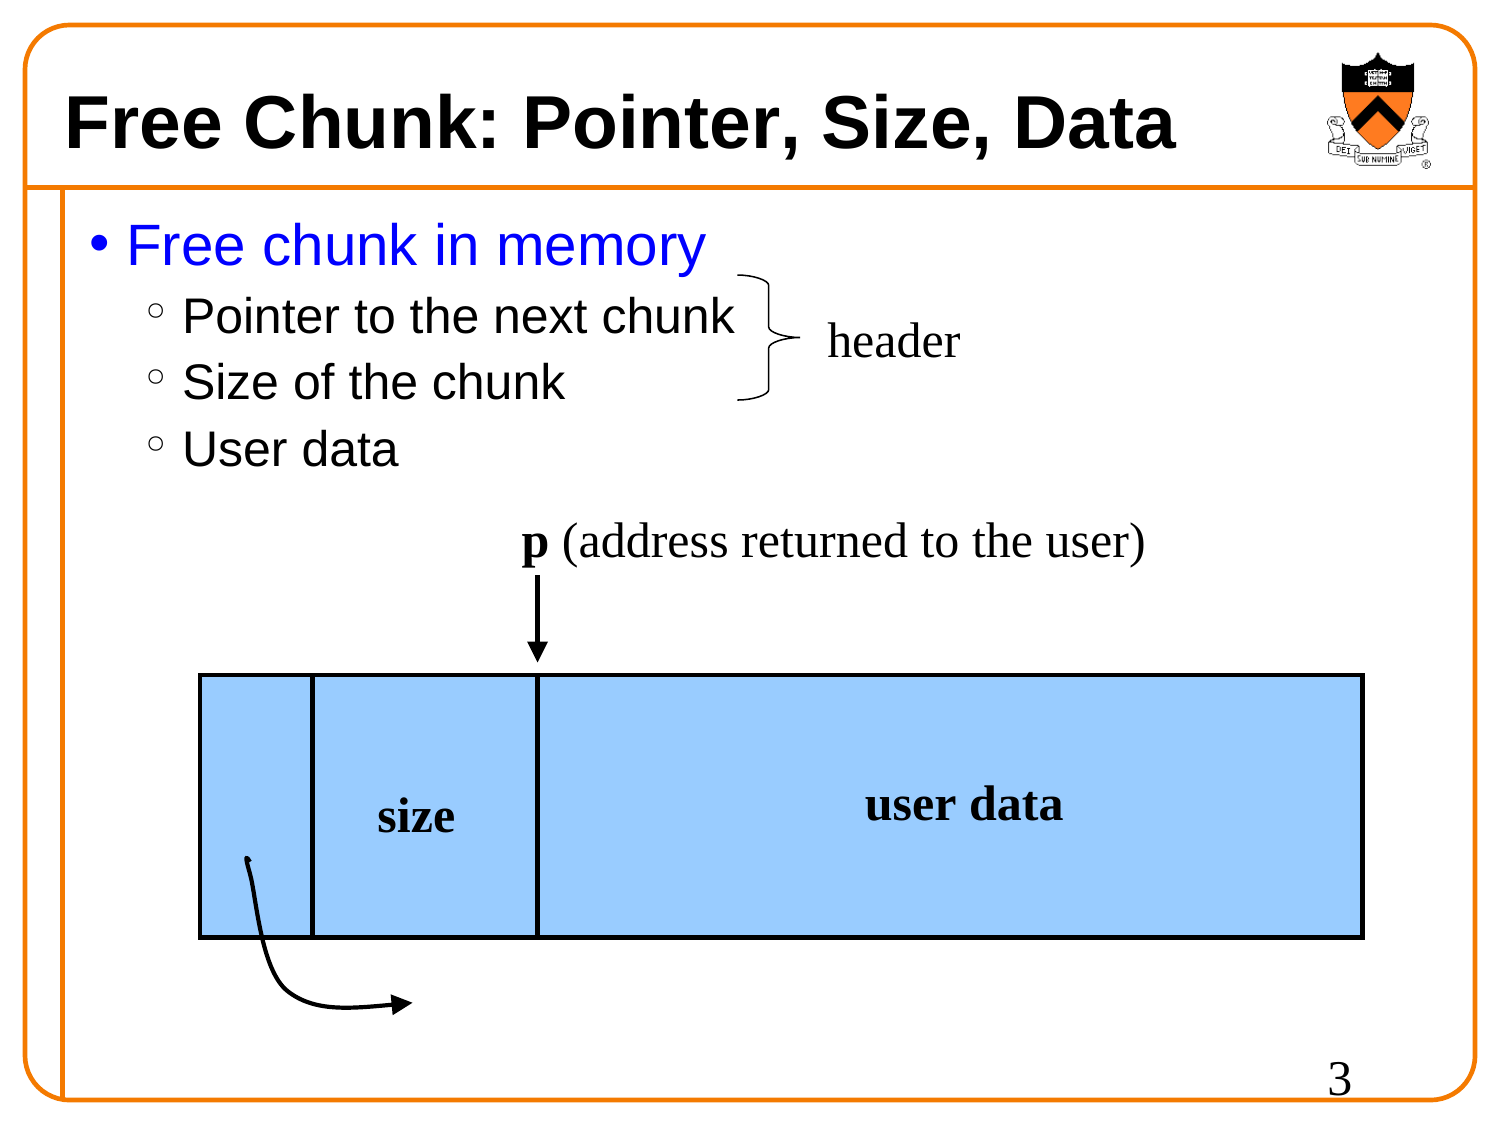

# Free Chunk: Pointer, Size, Data
Free chunk in memory
Pointer to the next chunk
Size of the chunk
User data
header
p (address returned to the user)
user data
size
3